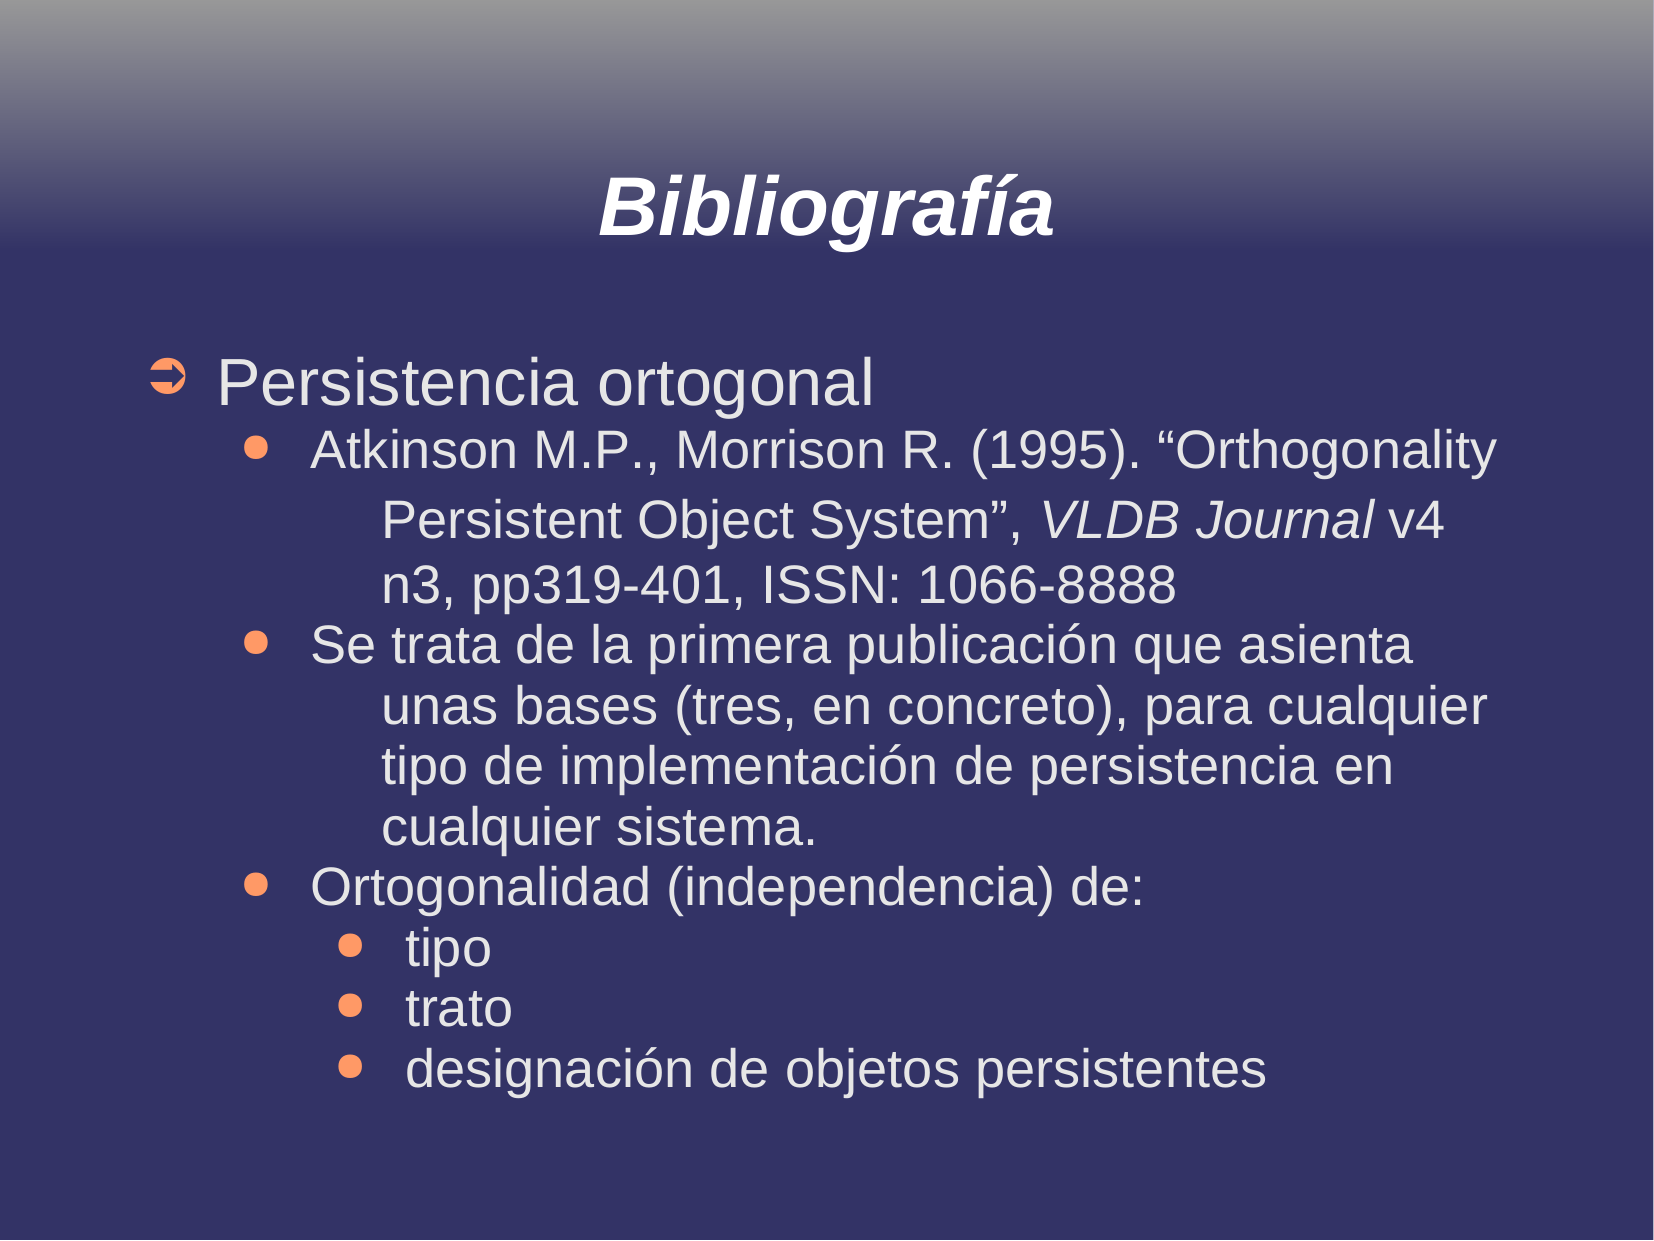

# Bibliografía
Persistencia ortogonal
Atkinson M.P., Morrison R. (1995). “Orthogonality Persistent Object System”, VLDB Journal v4 n3, pp319-401, ISSN: 1066-8888
Se trata de la primera publicación que asienta unas bases (tres, en concreto), para cualquier tipo de implementación de persistencia en cualquier sistema.
Ortogonalidad (independencia) de:
tipo
trato
designación de objetos persistentes